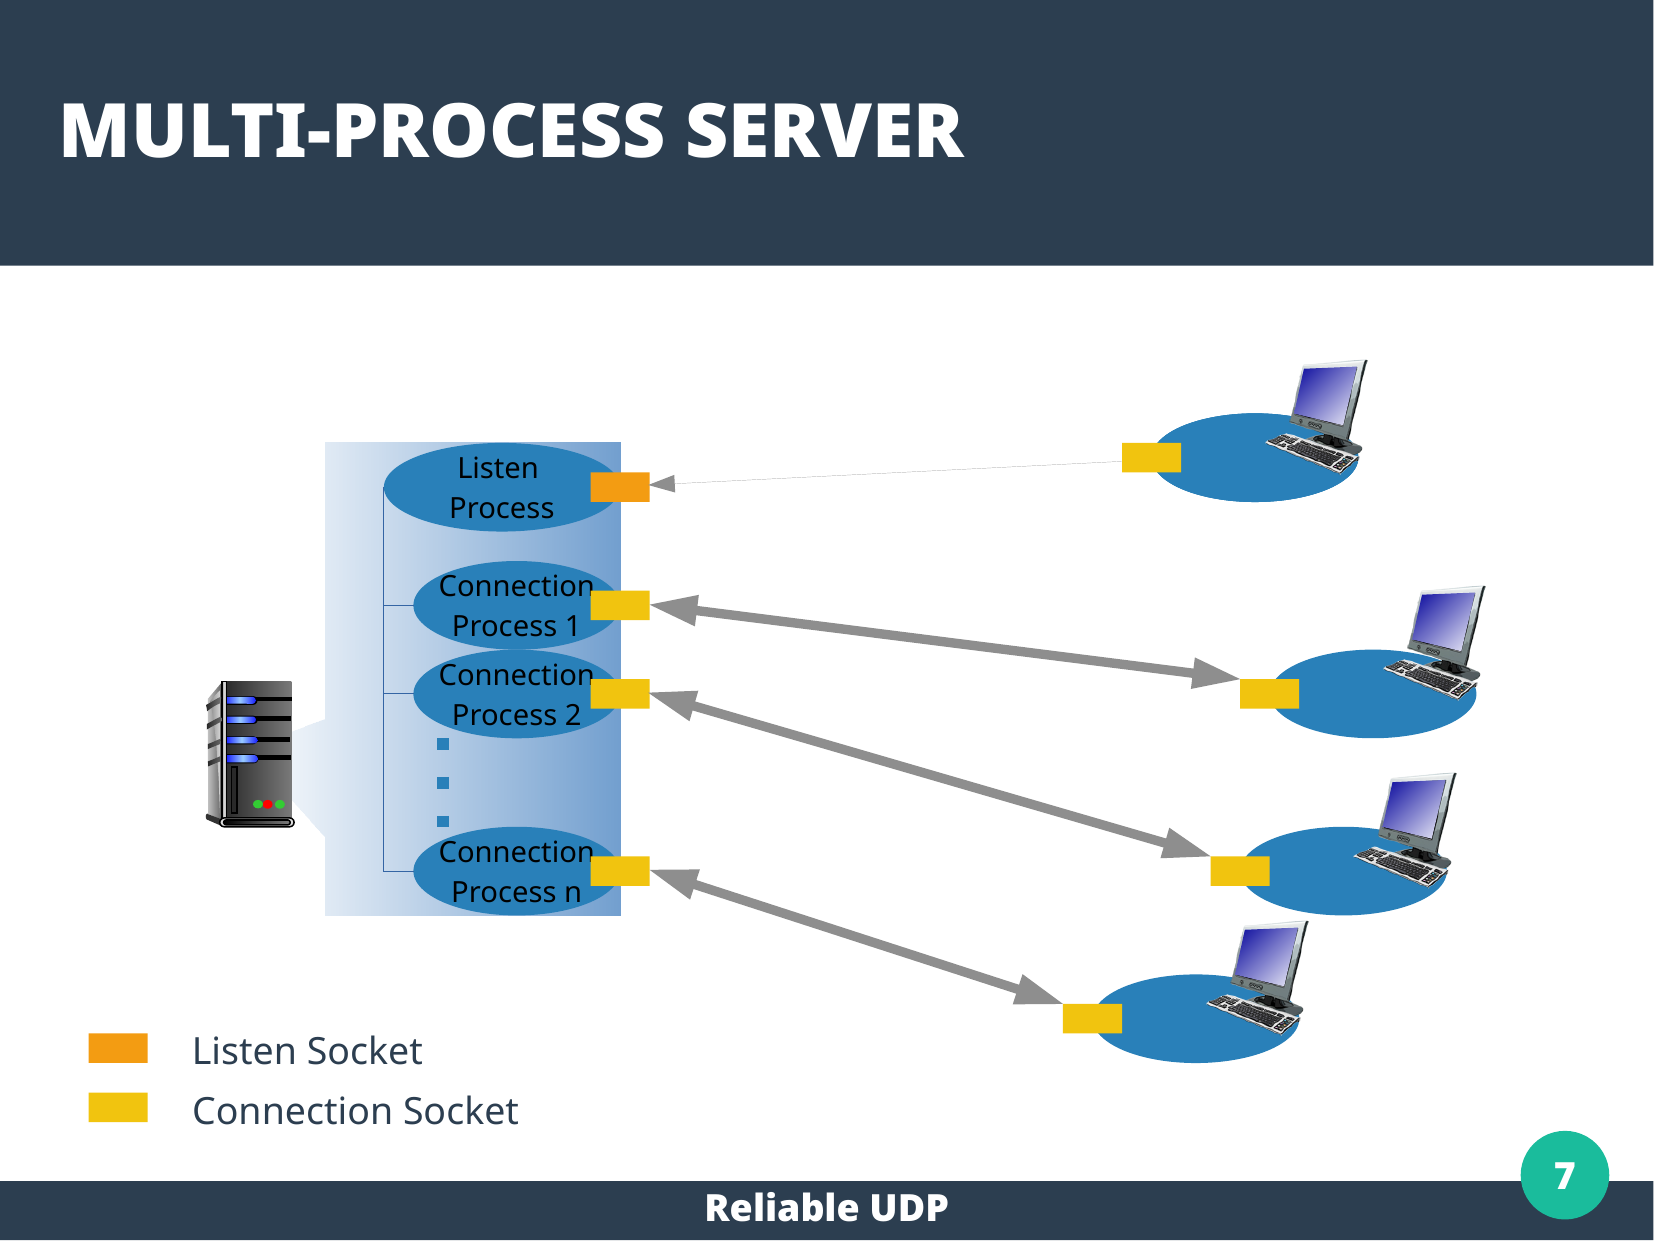

# MULTI-PROCESS SERVER
Listen
Process
Connection
Process 1
Connection
Process 2
Connection
Process n
Listen Socket
Connection Socket
7
Reliable UDP